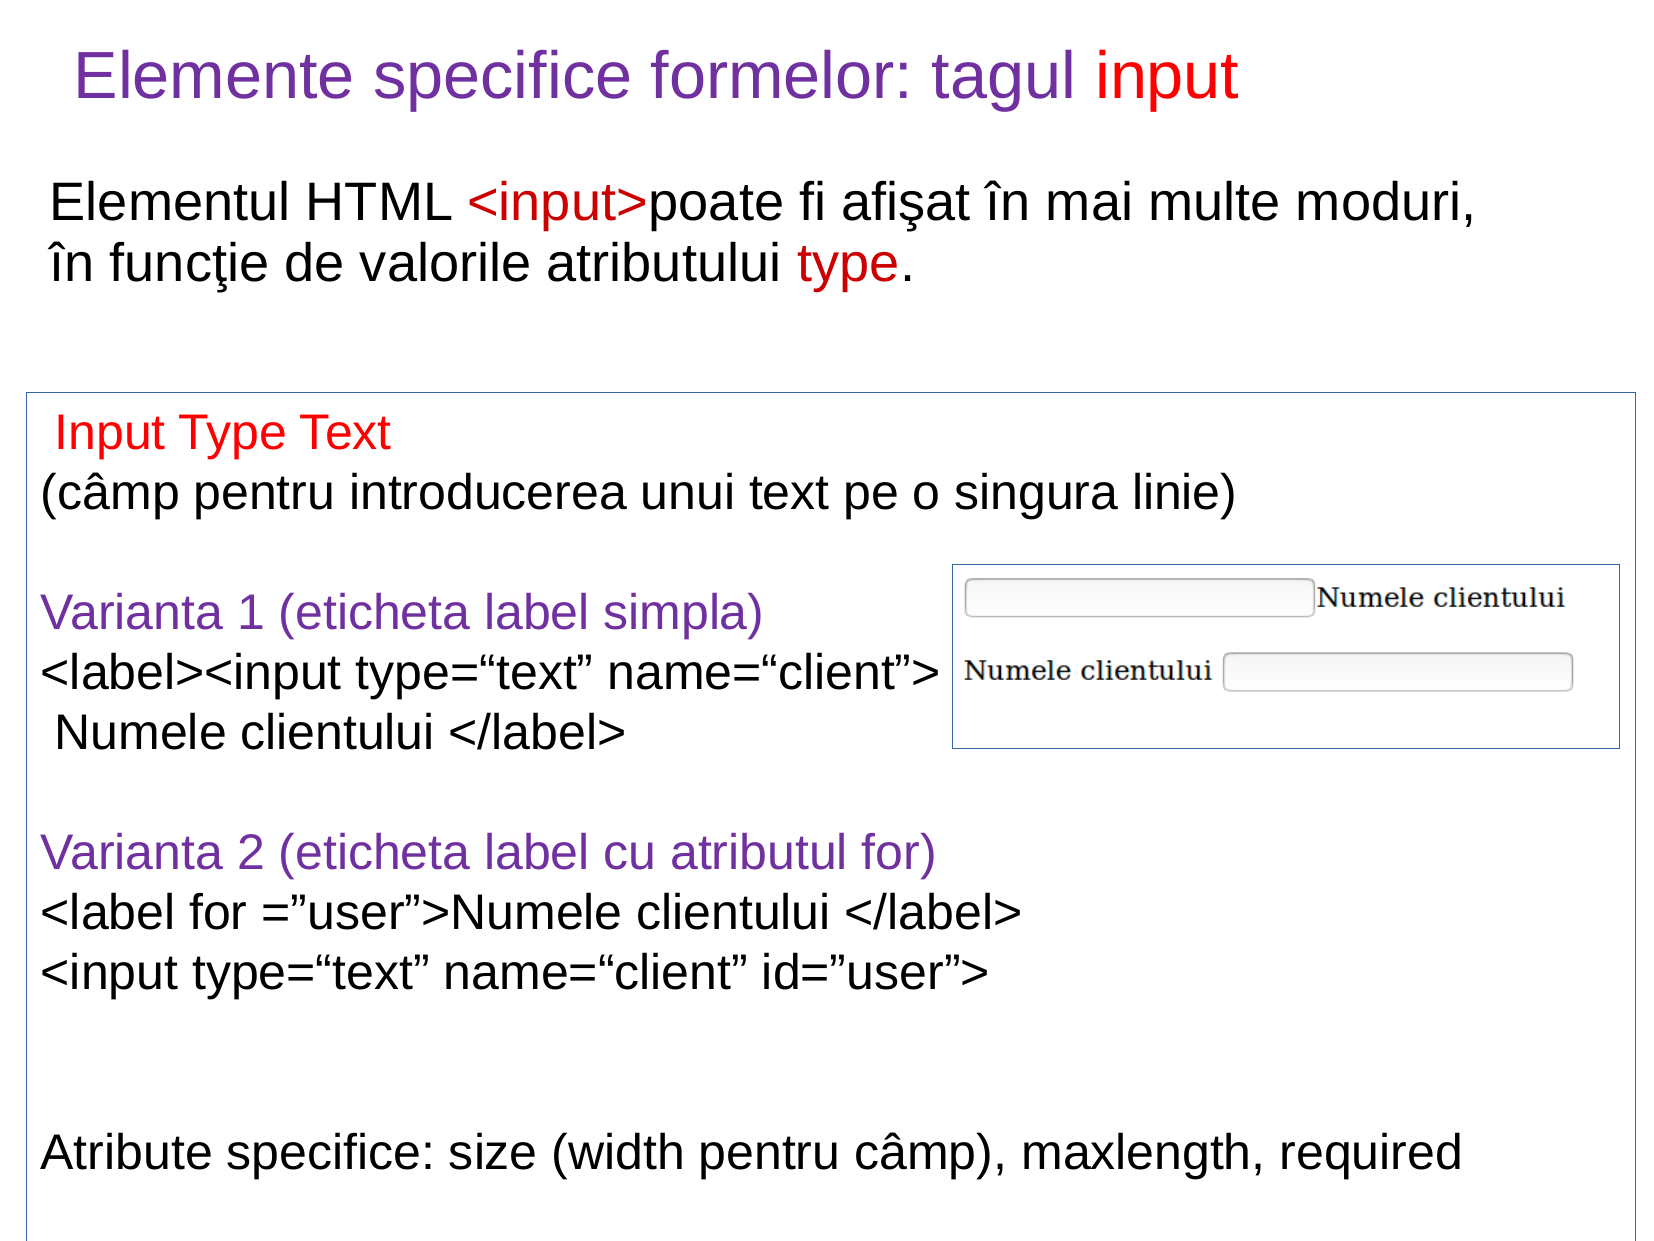

Elemente specifice formelor: tagul input
Elementul HTML <input>poate fi afişat în mai multe moduri,
în funcţie de valorile atributului type.
 Input Type Text
(câmp pentru introducerea unui text pe o singura linie)
Varianta 1 (eticheta label simpla)
<label><input type=“text” name=“client”>
 Numele clientului </label>
Varianta 2 (eticheta label cu atributul for)
<label for =”user”>Numele clientului </label>
<input type=“text” name=“client” id=”user”>
Atribute specifice: size (width pentru câmp), maxlength, required